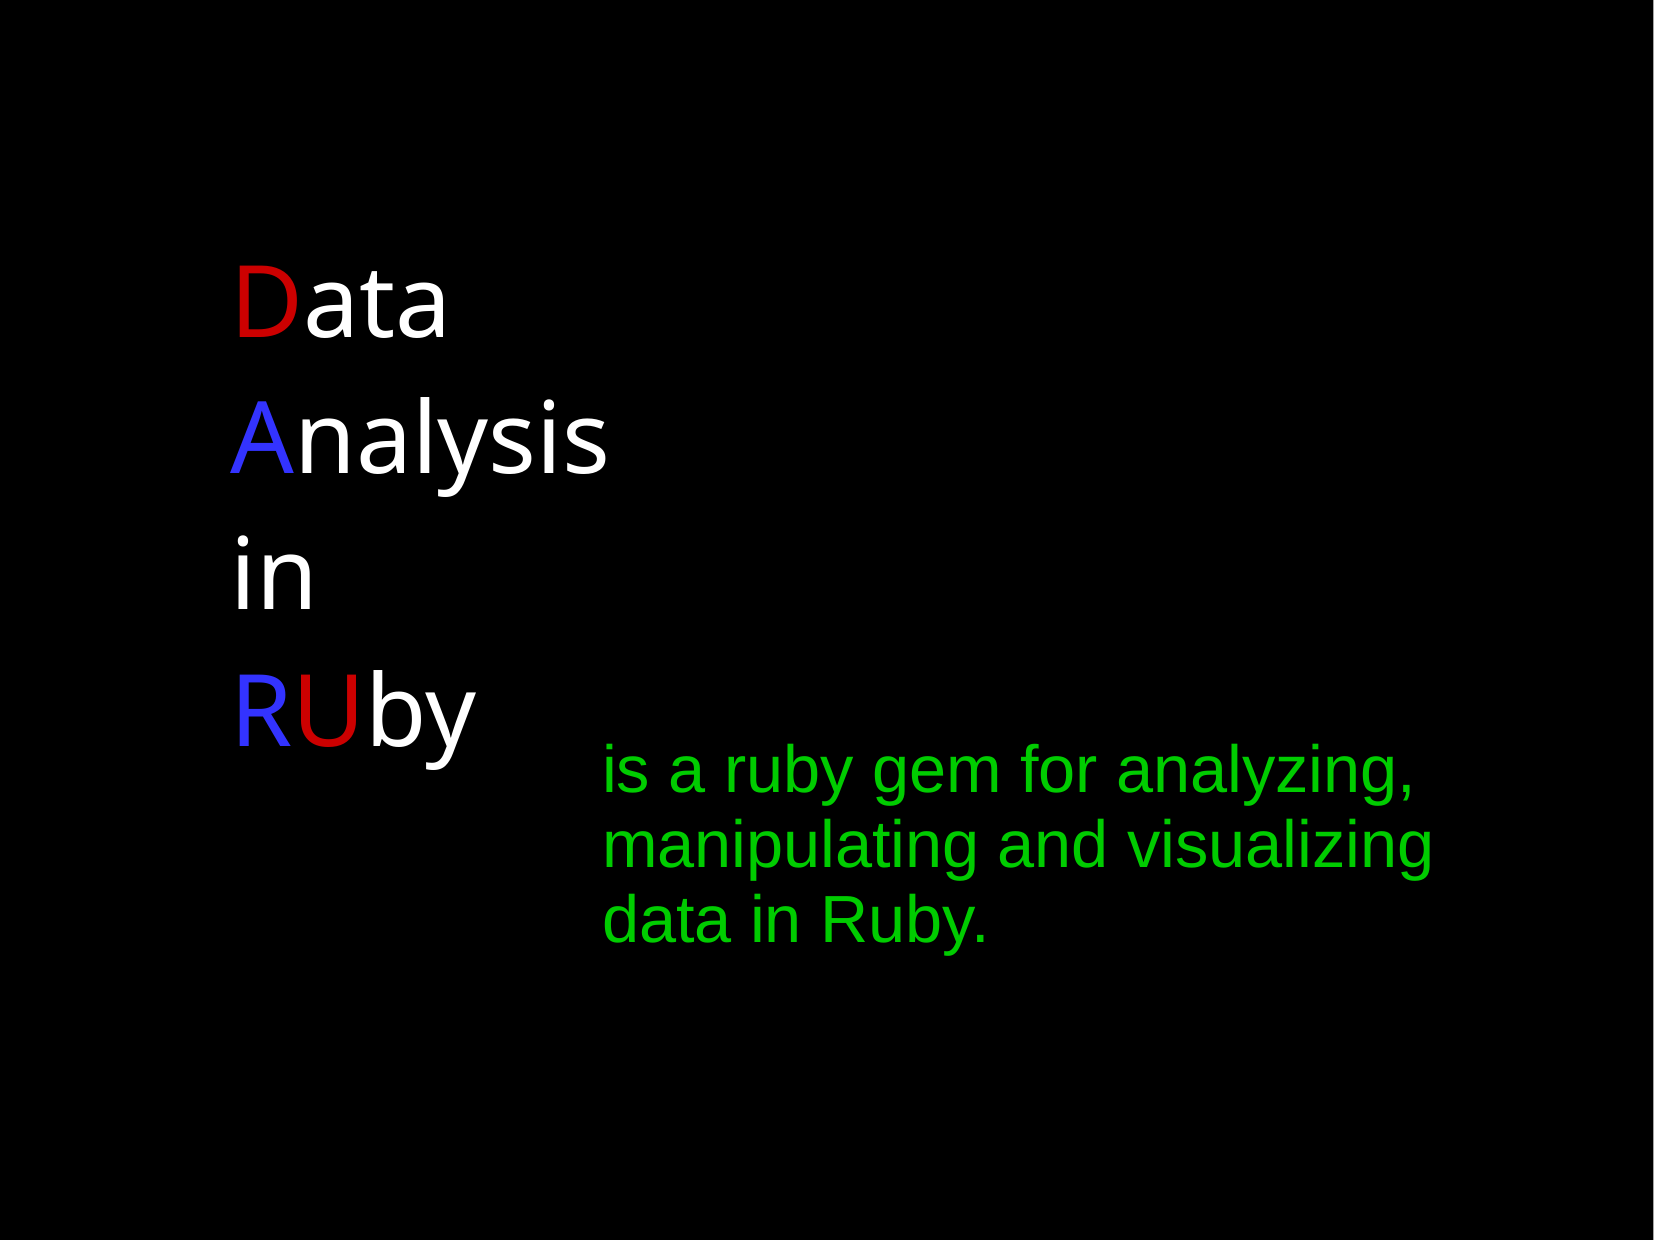

# Data Analysis in RUby
is a ruby gem for analyzing, manipulating and visualizing data in Ruby.